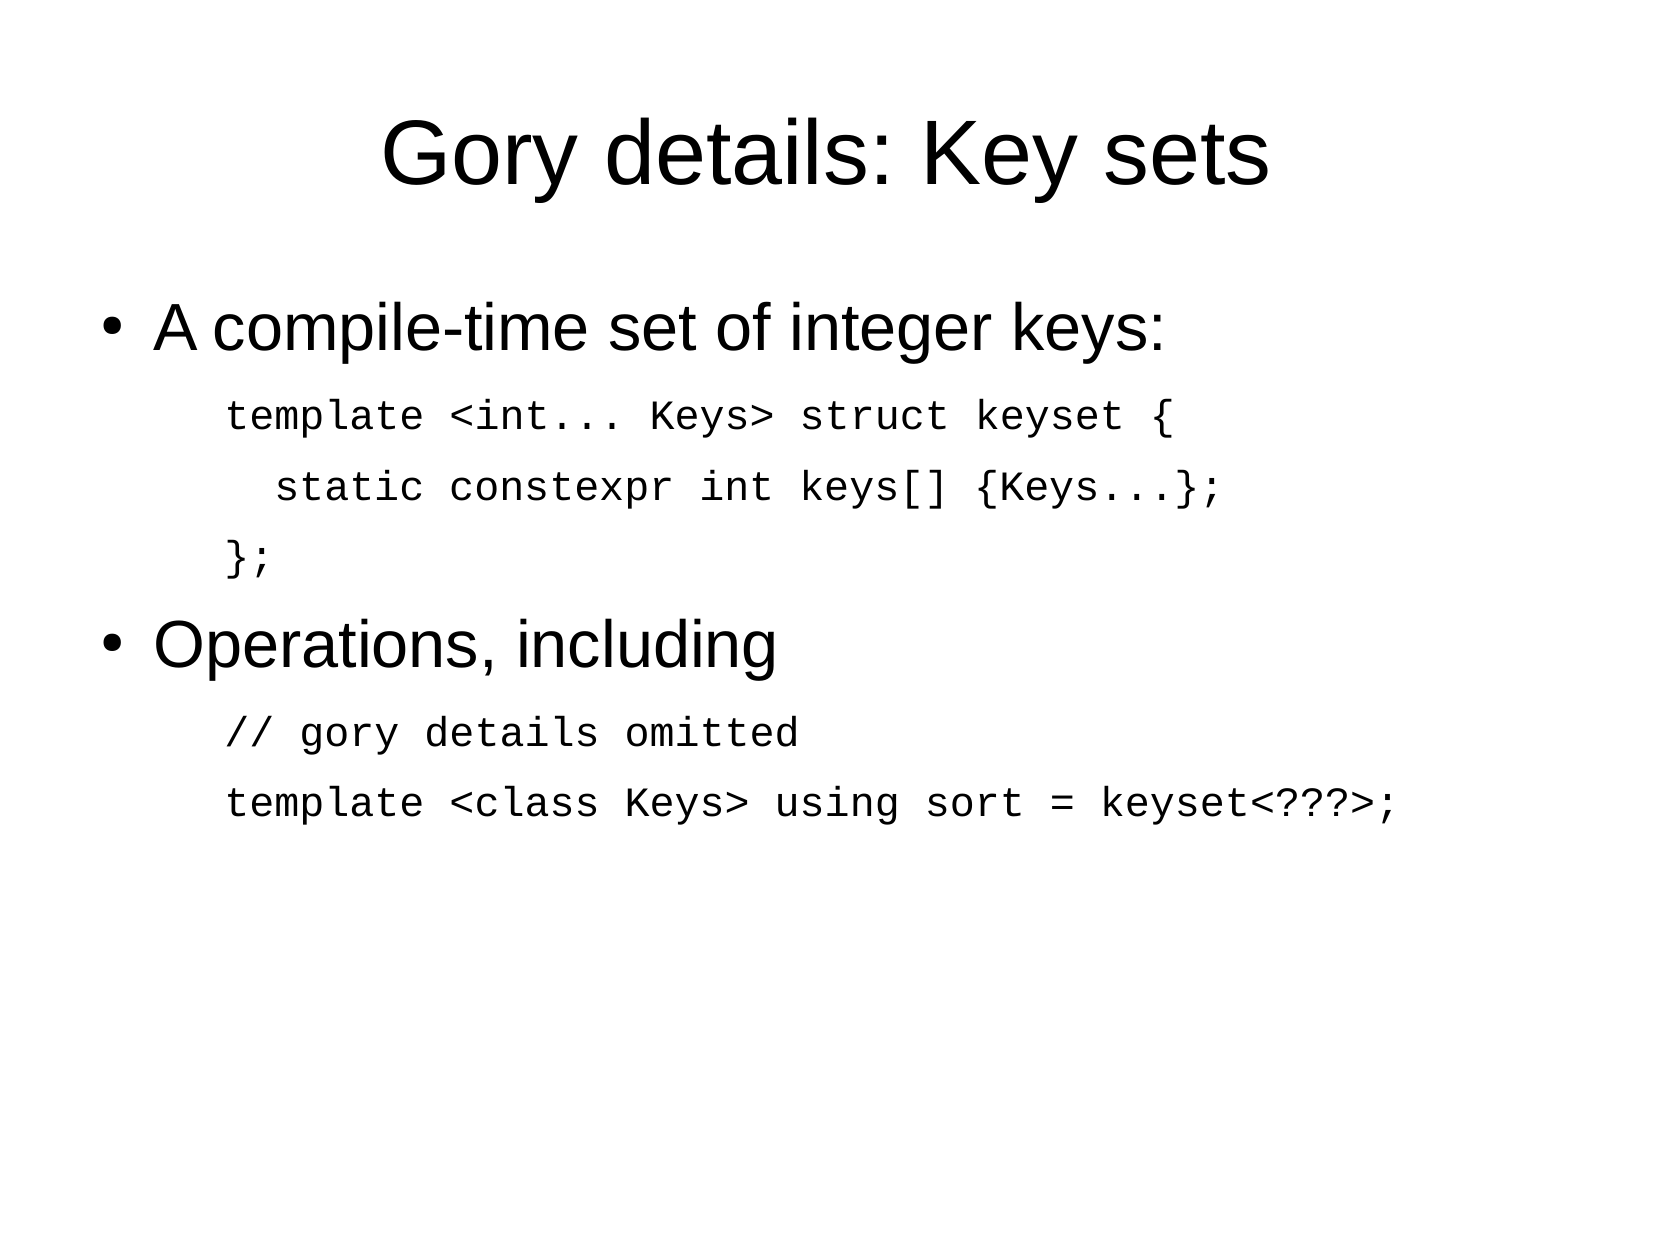

# Gory details: Key sets
A compile-time set of integer keys:
template <int... Keys> struct keyset {
 static constexpr int keys[] {Keys...};
};
Operations, including
// gory details omitted
template <class Keys> using sort = keyset<???>;